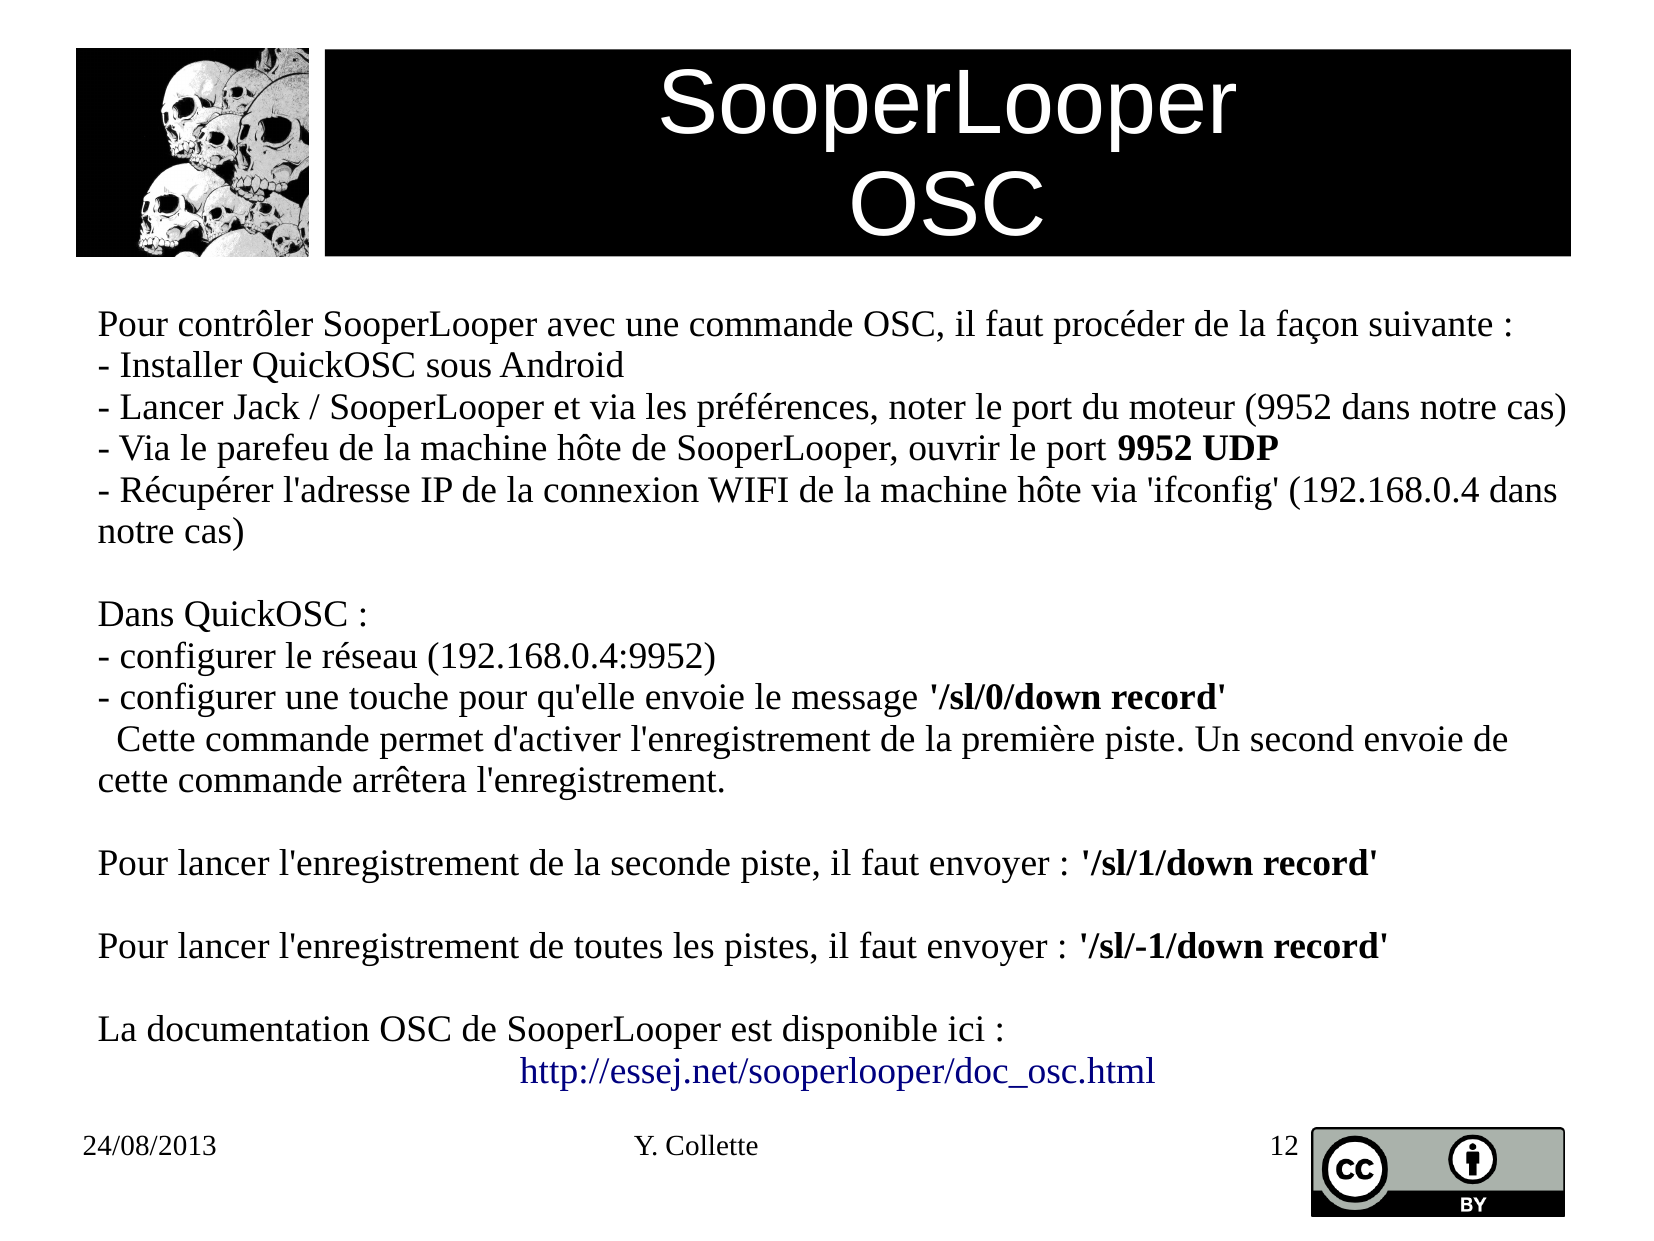

# SooperLooper OSC
Pour contrôler SooperLooper avec une commande OSC, il faut procéder de la façon suivante :
- Installer QuickOSC sous Android
- Lancer Jack / SooperLooper et via les préférences, noter le port du moteur (9952 dans notre cas)
- Via le parefeu de la machine hôte de SooperLooper, ouvrir le port 9952 UDP
- Récupérer l'adresse IP de la connexion WIFI de la machine hôte via 'ifconfig' (192.168.0.4 dans notre cas)
Dans QuickOSC :
- configurer le réseau (192.168.0.4:9952)
- configurer une touche pour qu'elle envoie le message '/sl/0/down record'
 Cette commande permet d'activer l'enregistrement de la première piste. Un second envoie de cette commande arrêtera l'enregistrement.
Pour lancer l'enregistrement de la seconde piste, il faut envoyer : '/sl/1/down record'
Pour lancer l'enregistrement de toutes les pistes, il faut envoyer : '/sl/-1/down record'
La documentation OSC de SooperLooper est disponible ici :
http://essej.net/sooperlooper/doc_osc.html
Y. Collette
12